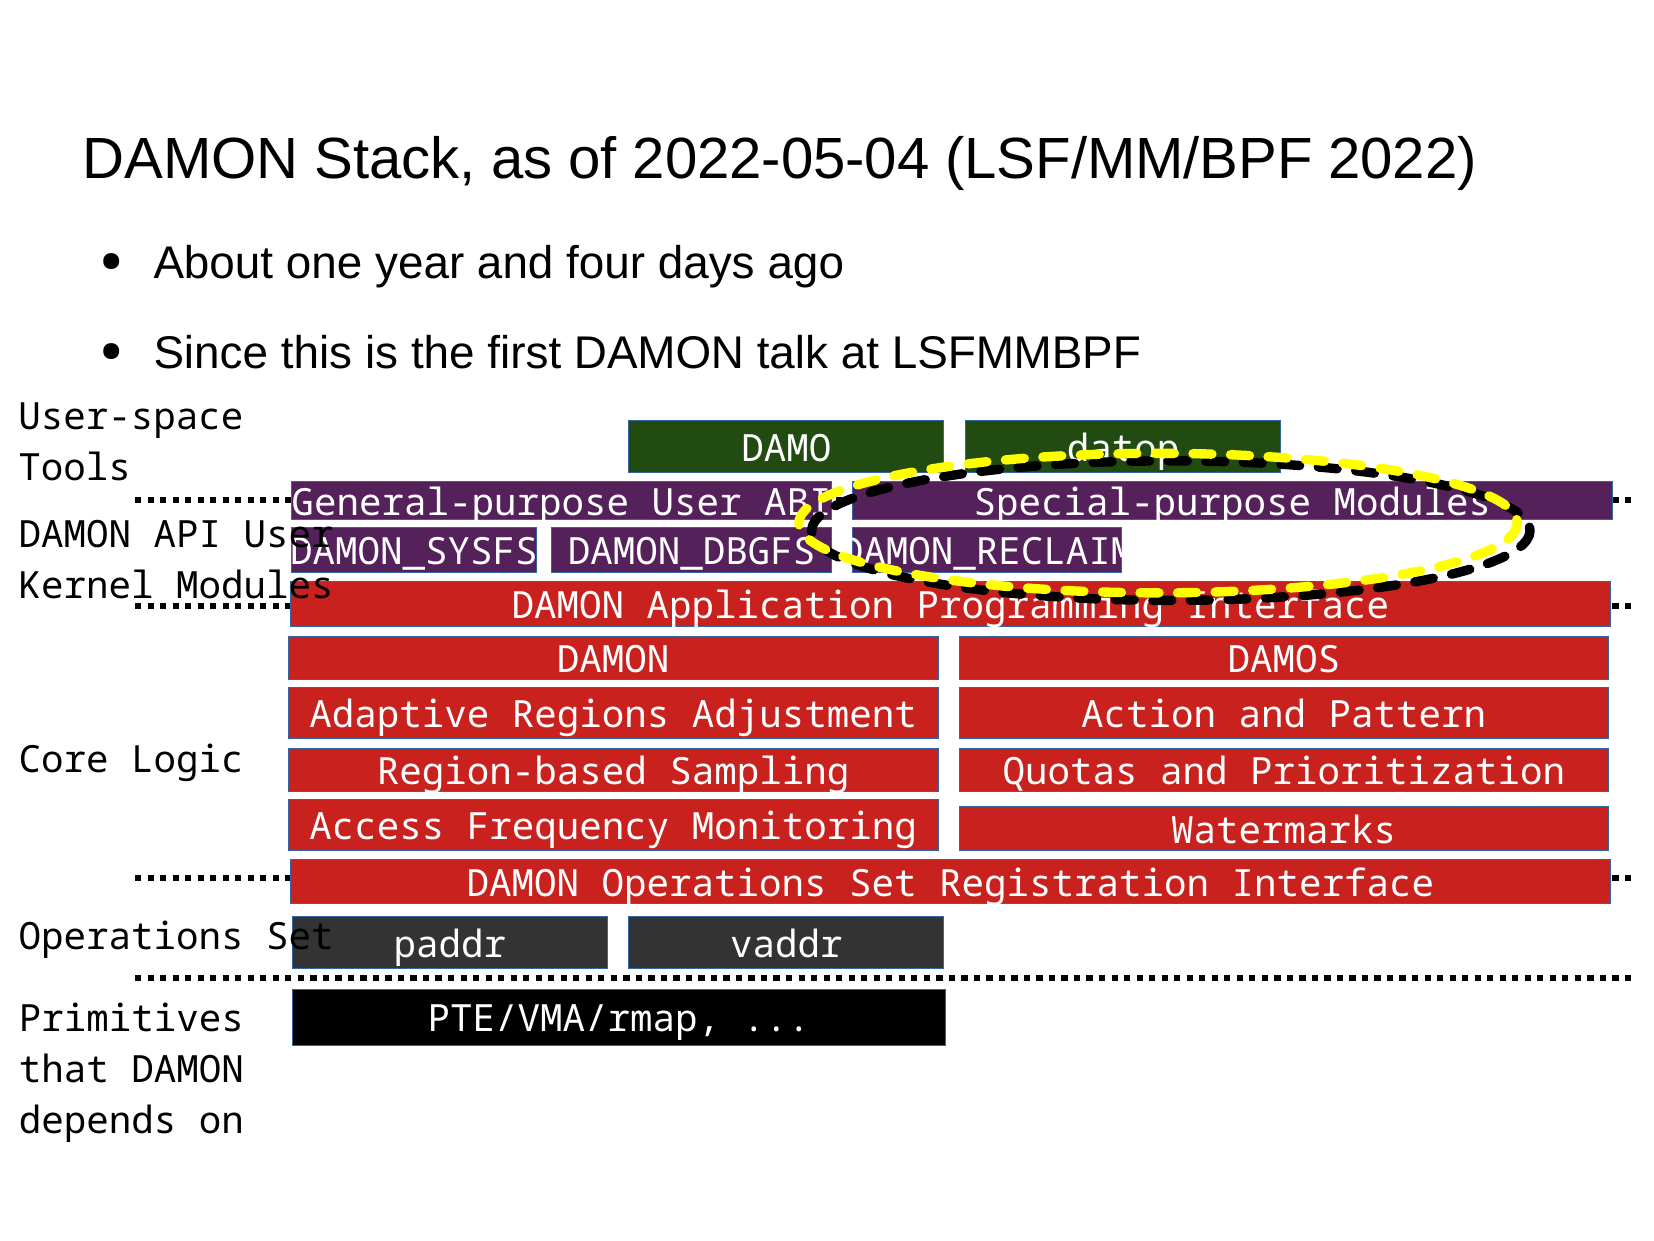

# DAMON Stack, as of 2022-05-04 (LSF/MM/BPF 2022)
About one year and four days ago
Since this is the first DAMON talk at LSFMMBPF
User-space
Tools
DAMO
datop
General-purpose User ABI
Special-purpose Modules
DAMON API User
Kernel Modules
DAMON_SYSFS
DAMON_DBGFS
DAMON_RECLAIM
DAMON Application Programming Interface
DAMON
DAMOS
Adaptive Regions Adjustment
Action and Pattern
Core Logic
Region-based Sampling
Quotas and Prioritization
Access Frequency Monitoring
Watermarks
DAMON Operations Set Registration Interface
Operations Set
paddr
vaddr
Primitives
that DAMON
depends on
PTE/VMA/rmap, ...